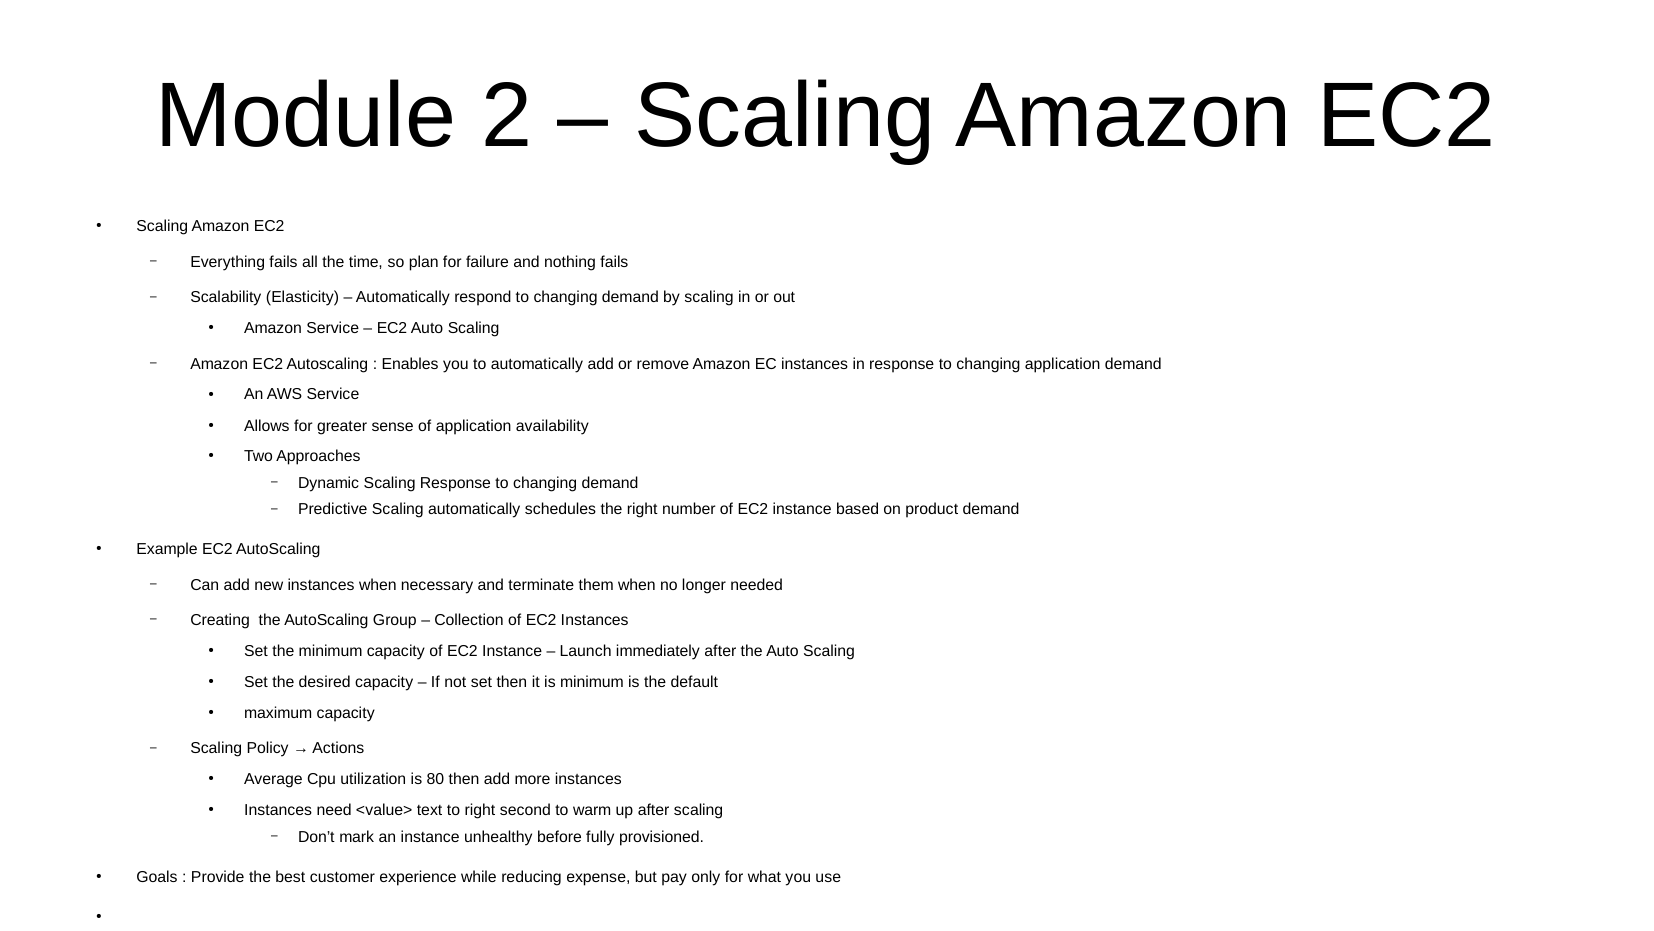

# Module 2 – Scaling Amazon EC2
Scaling Amazon EC2
Everything fails all the time, so plan for failure and nothing fails
Scalability (Elasticity) – Automatically respond to changing demand by scaling in or out
Amazon Service – EC2 Auto Scaling
Amazon EC2 Autoscaling : Enables you to automatically add or remove Amazon EC instances in response to changing application demand
An AWS Service
Allows for greater sense of application availability
Two Approaches
Dynamic Scaling Response to changing demand
Predictive Scaling automatically schedules the right number of EC2 instance based on product demand
Example EC2 AutoScaling
Can add new instances when necessary and terminate them when no longer needed
Creating the AutoScaling Group – Collection of EC2 Instances
Set the minimum capacity of EC2 Instance – Launch immediately after the Auto Scaling
Set the desired capacity – If not set then it is minimum is the default
maximum capacity
Scaling Policy → Actions
Average Cpu utilization is 80 then add more instances
Instances need <value> text to right second to warm up after scaling
Don’t mark an instance unhealthy before fully provisioned.
Goals : Provide the best customer experience while reducing expense, but pay only for what you use